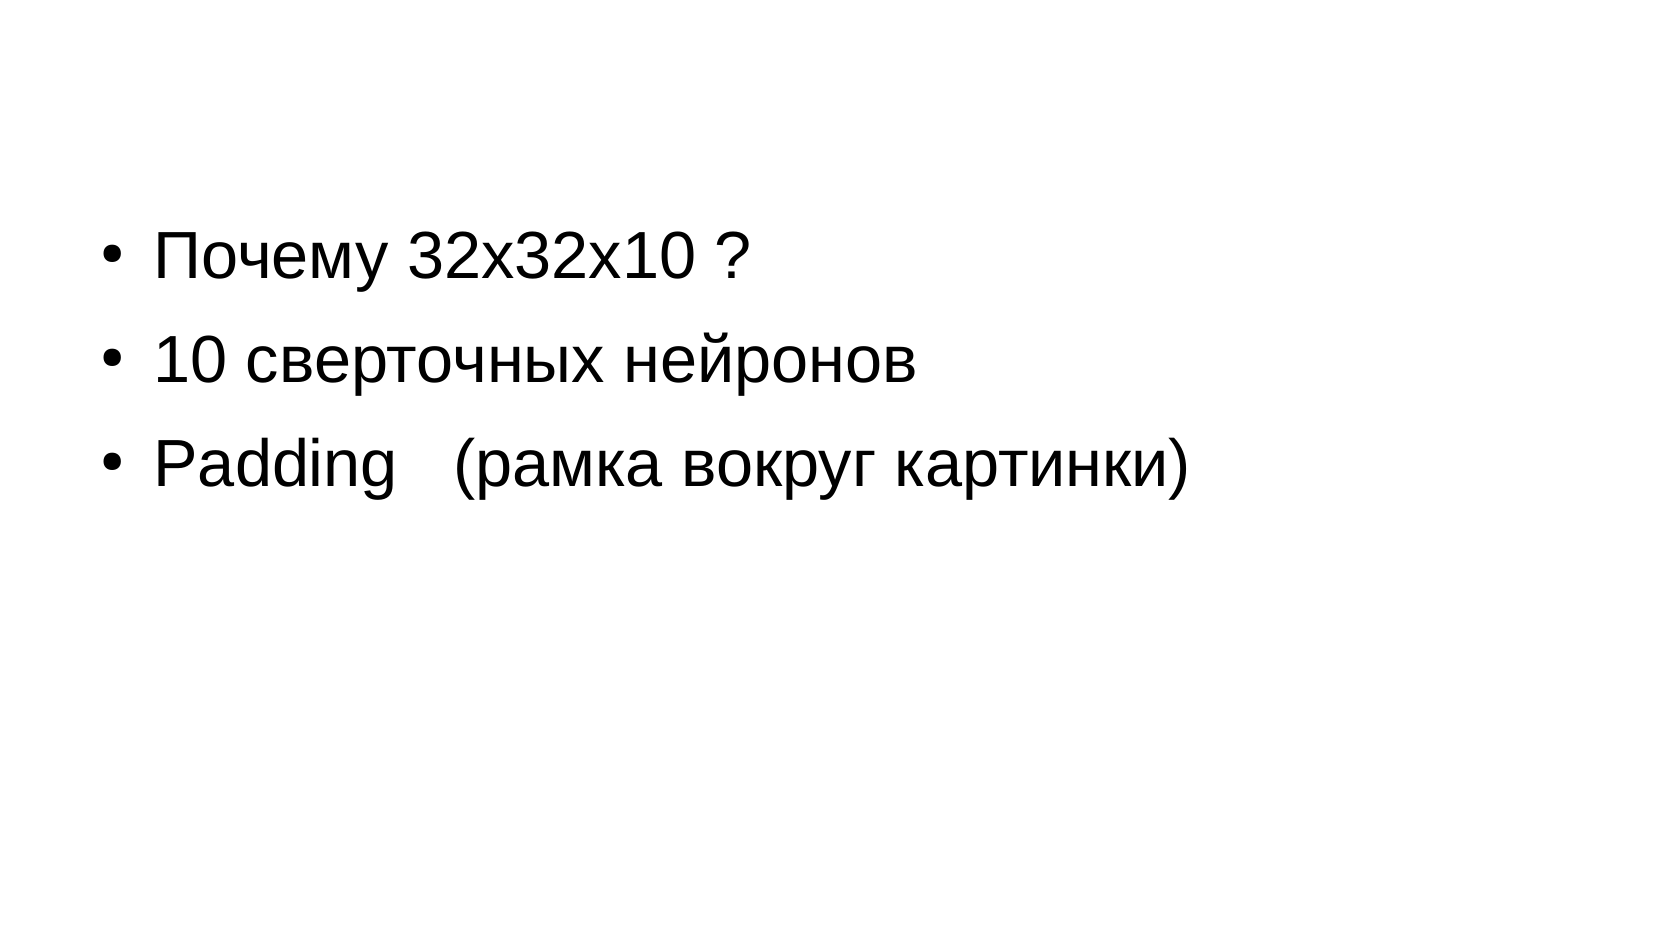

#
Почему 32x32x10 ?
10 сверточных нейронов
Padding (рамка вокруг картинки)